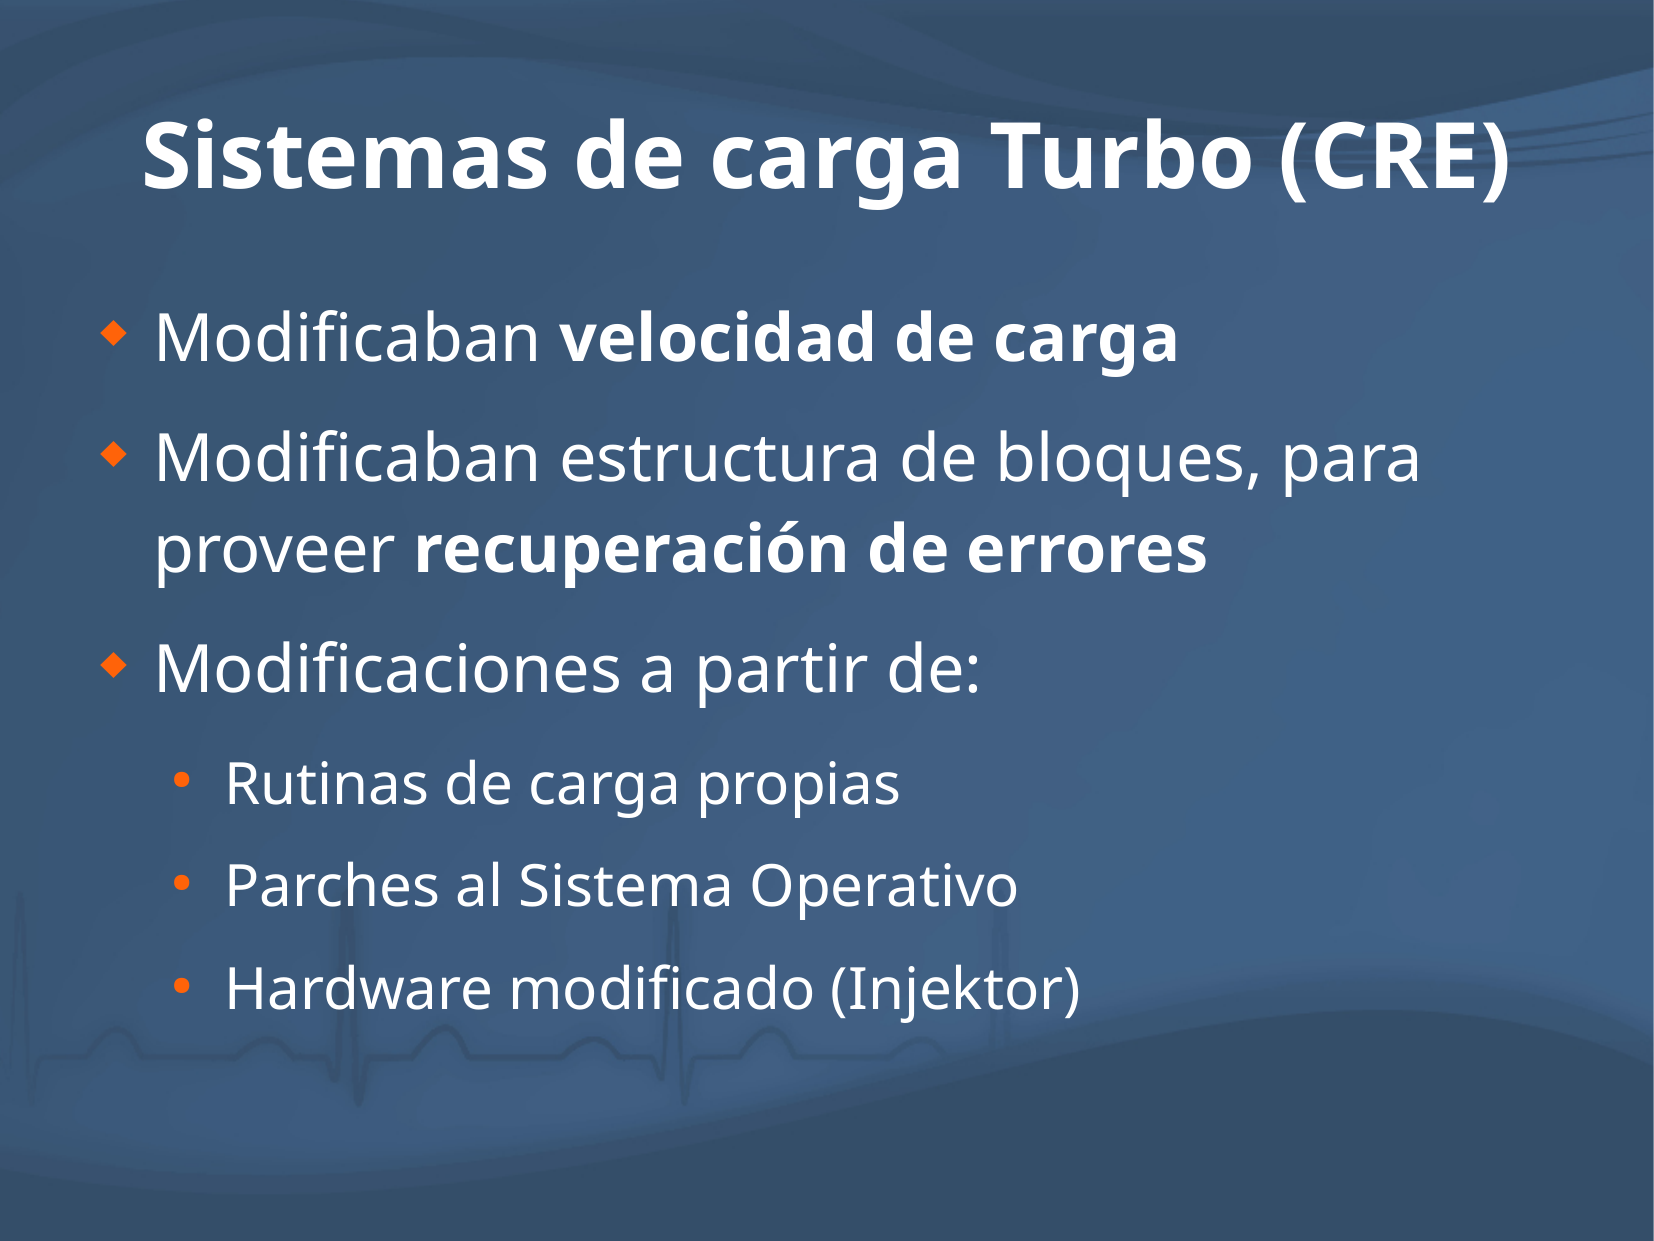

# Sistemas de carga Turbo (CRE)
Modificaban velocidad de carga
Modificaban estructura de bloques, para proveer recuperación de errores
Modificaciones a partir de:
Rutinas de carga propias
Parches al Sistema Operativo
Hardware modificado (Injektor)